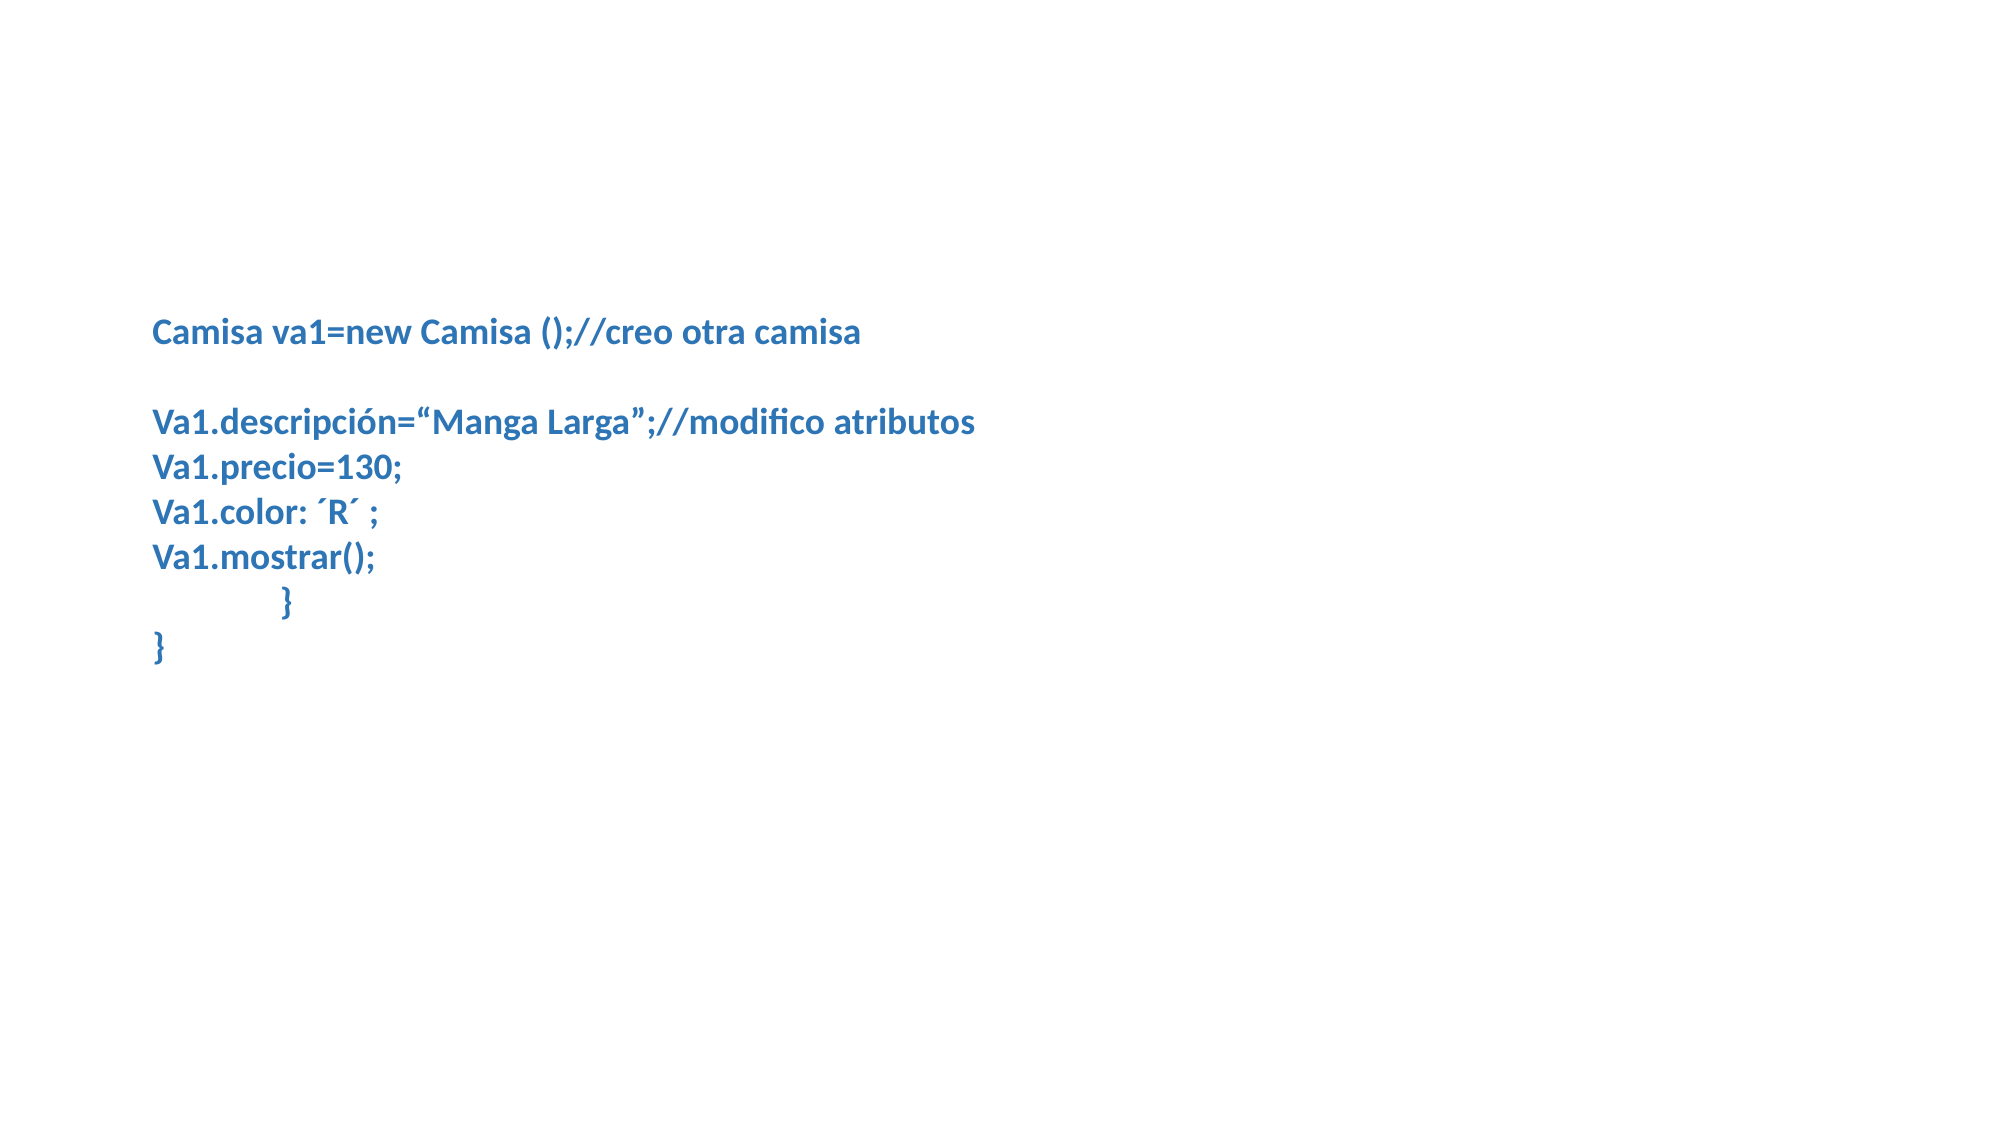

Camisa va1=new Camisa ();//creo otra camisa
Va1.descripción=“Manga Larga”;//modifico atributos
Va1.precio=130;
Va1.color: ´R´ ;
Va1.mostrar();
 }
}